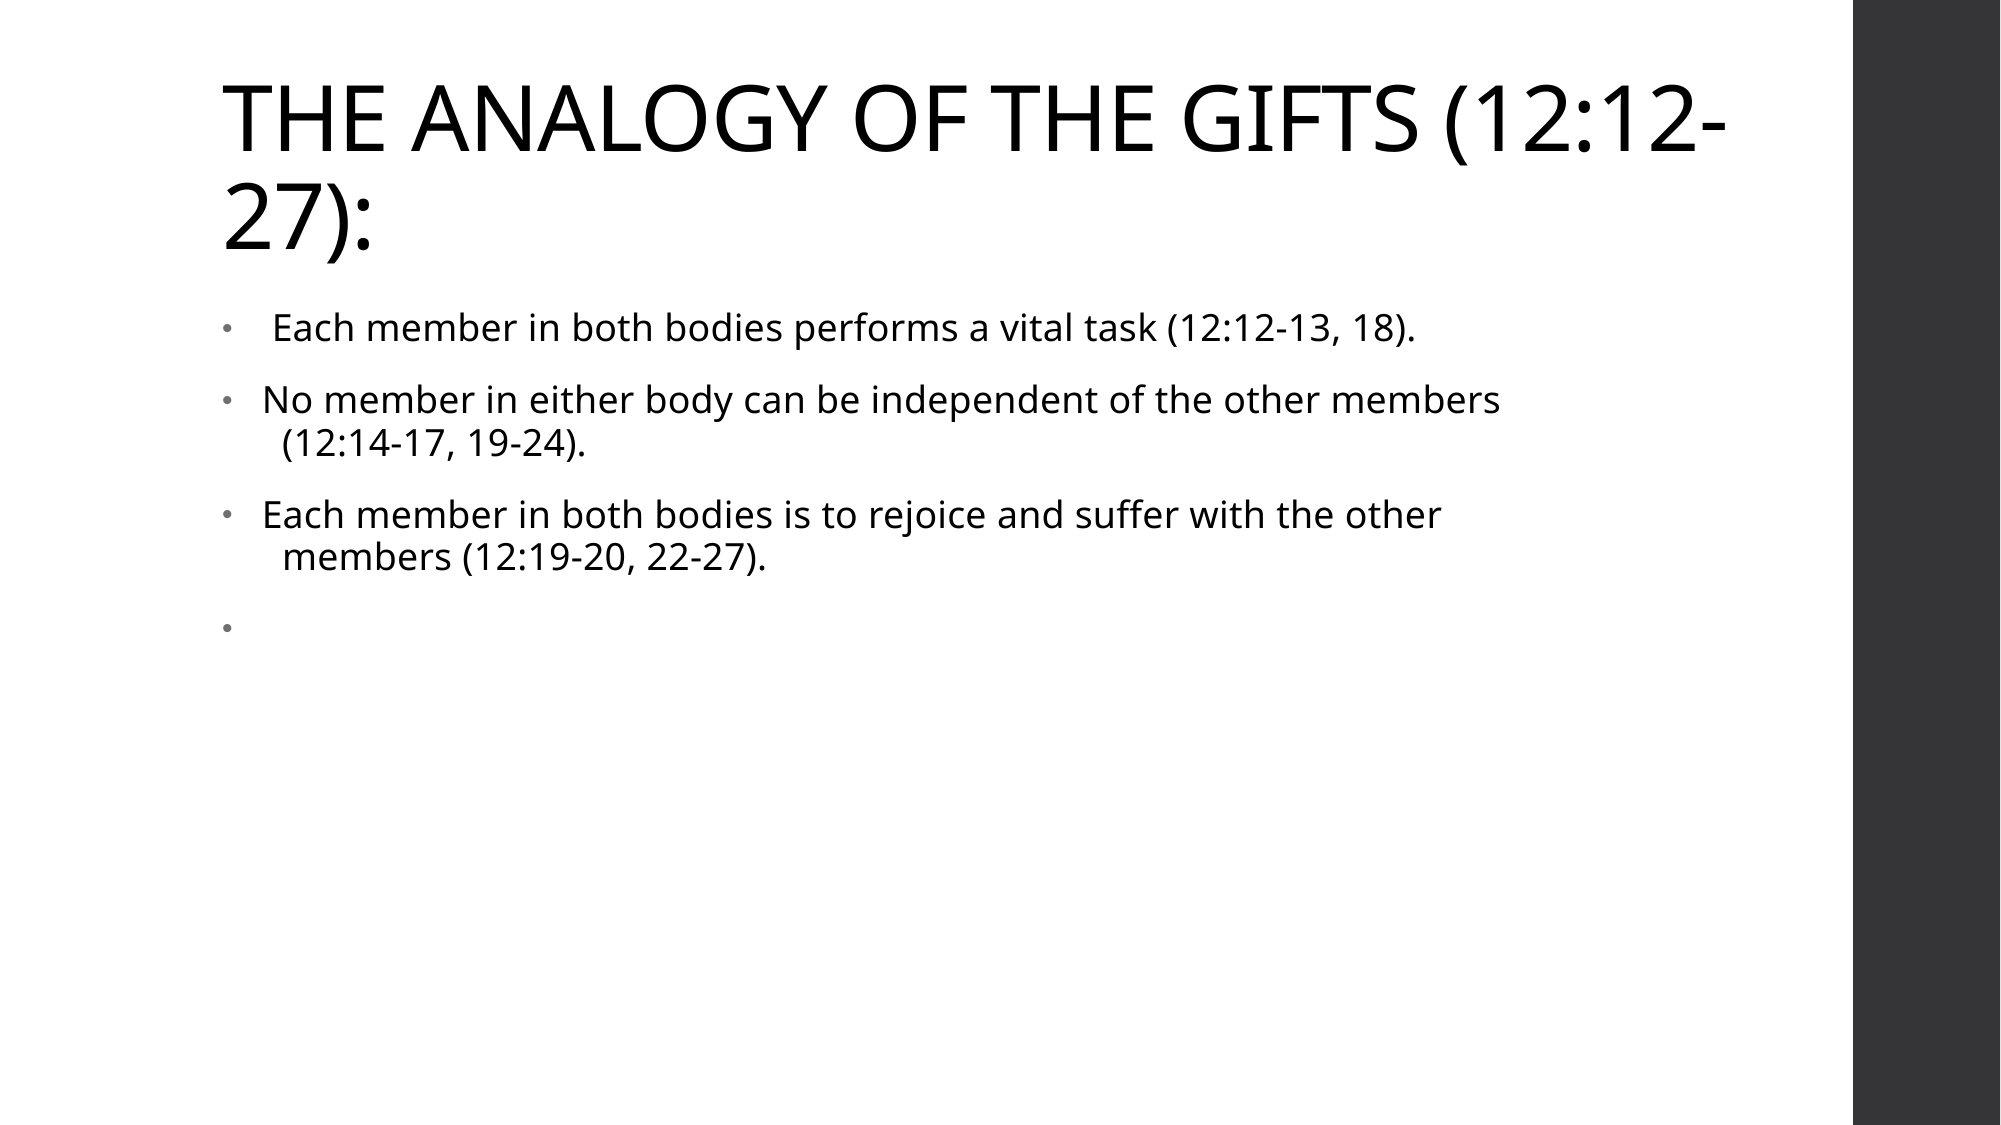

# THE ANALOGY OF THE GIFTS (12:12-27):
 Each member in both bodies performs a vital task (12:12-13, 18).
 No member in either body can be independent of the other members (12:14-17, 19-24).
 Each member in both bodies is to rejoice and suffer with the other members (12:19-20, 22-27).